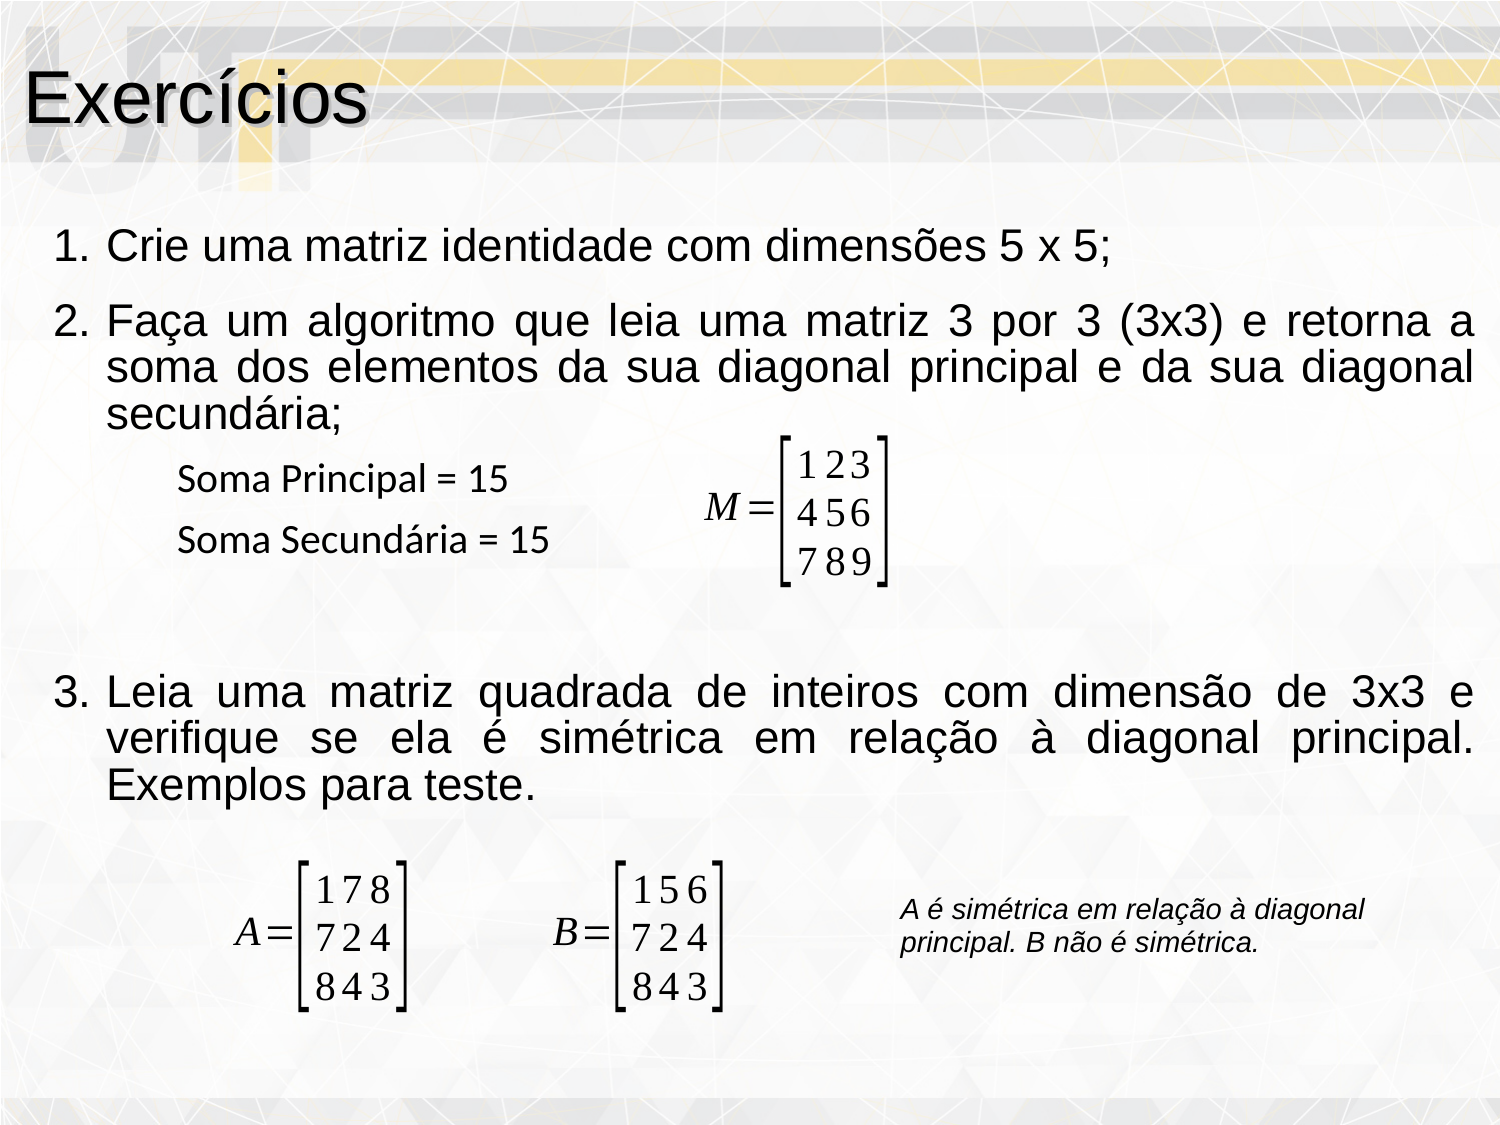

# Exercícios
Crie uma matriz identidade com dimensões 5 x 5;
Faça um algoritmo que leia uma matriz 3 por 3 (3x3) e retorna a soma dos elementos da sua diagonal principal e da sua diagonal secundária;
Soma Principal = 15
Soma Secundária = 15
Leia uma matriz quadrada de inteiros com dimensão de 3x3 e verifique se ela é simétrica em relação à diagonal principal. Exemplos para teste.
A é simétrica em relação à diagonal principal. B não é simétrica.